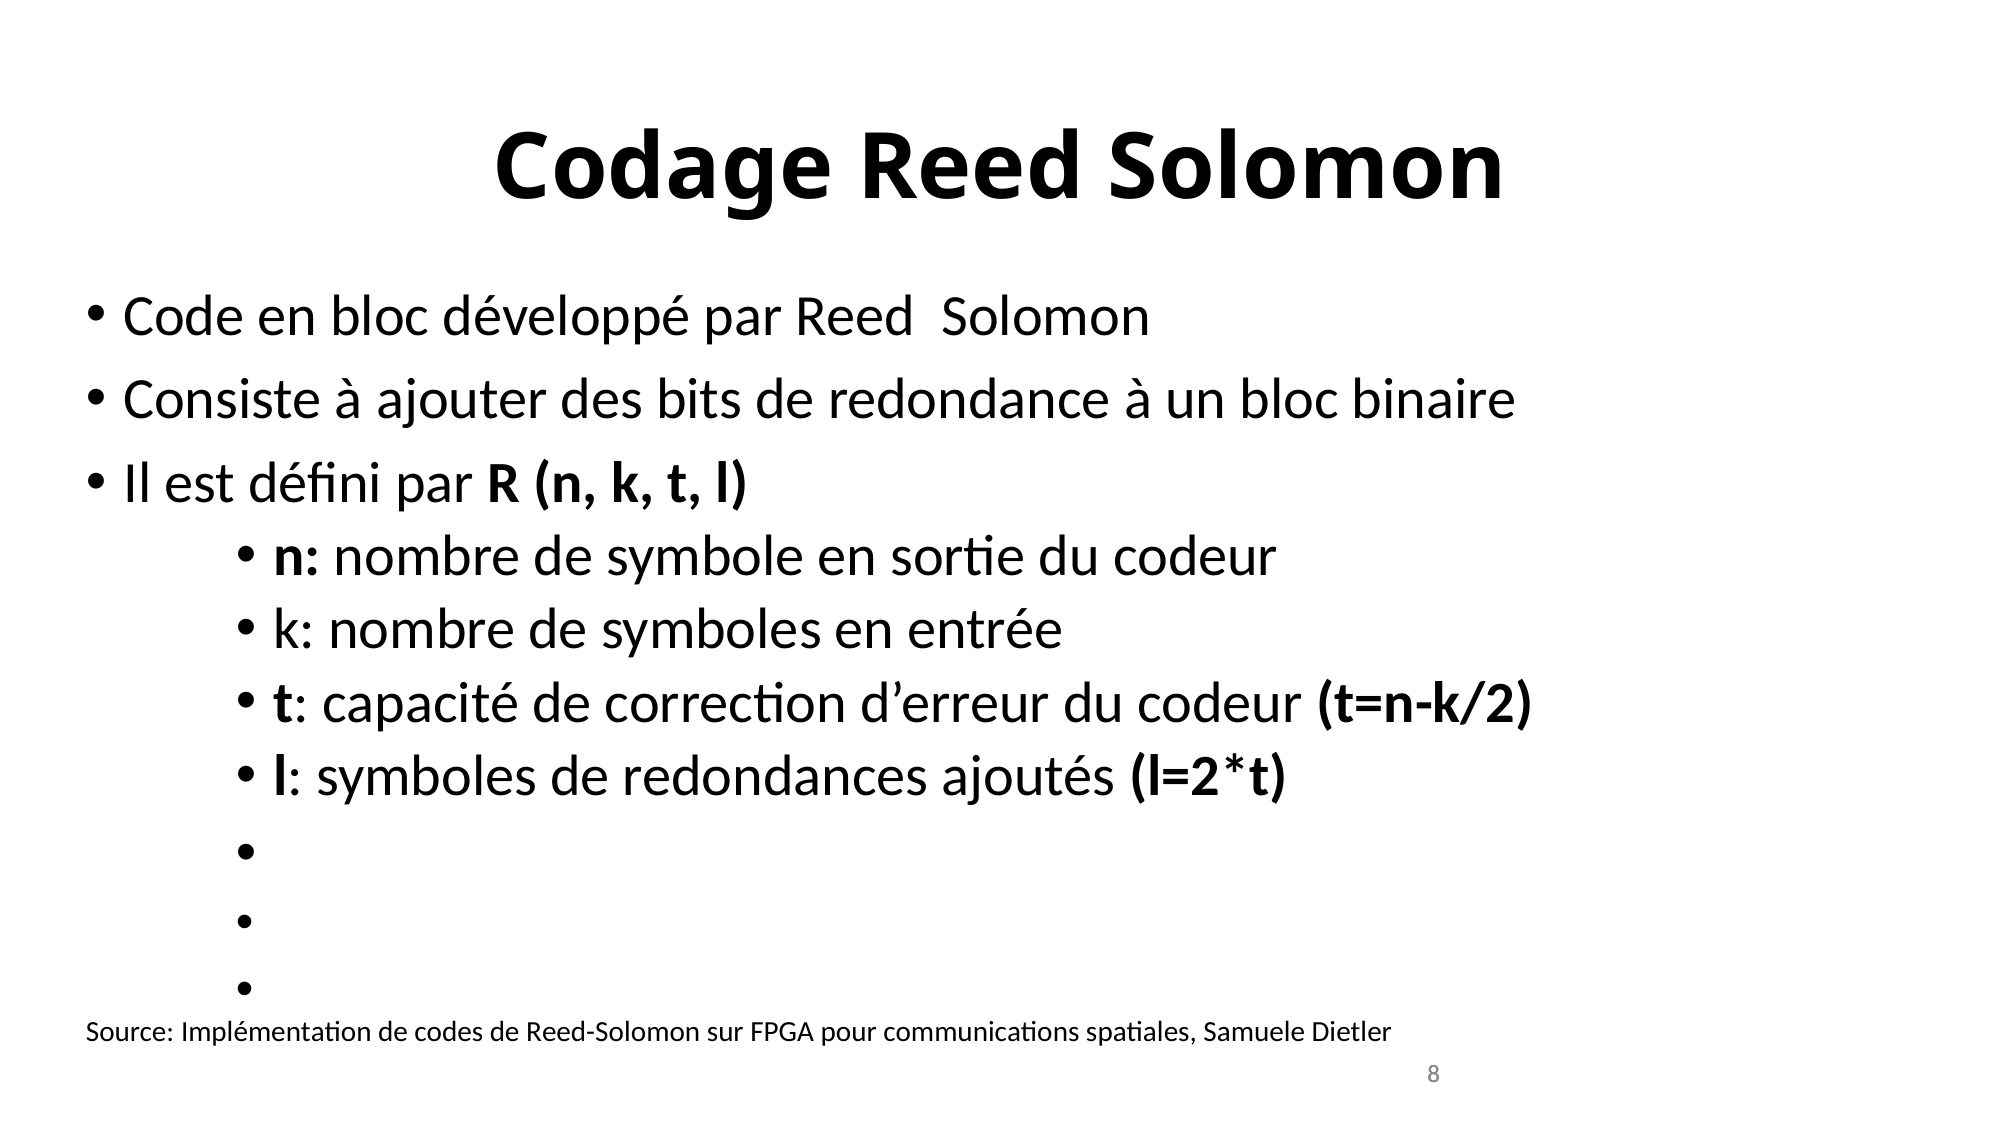

# Codage Reed Solomon
Code en bloc développé par Reed Solomon
Consiste à ajouter des bits de redondance à un bloc binaire
Il est défini par R (n, k, t, l)
n: nombre de symbole en sortie du codeur
k: nombre de symboles en entrée
t: capacité de correction d’erreur du codeur (t=n-k/2)
l: symboles de redondances ajoutés (l=2*t)
Source: Implémentation de codes de Reed-Solomon sur FPGA pour communications spatiales, Samuele Dietler